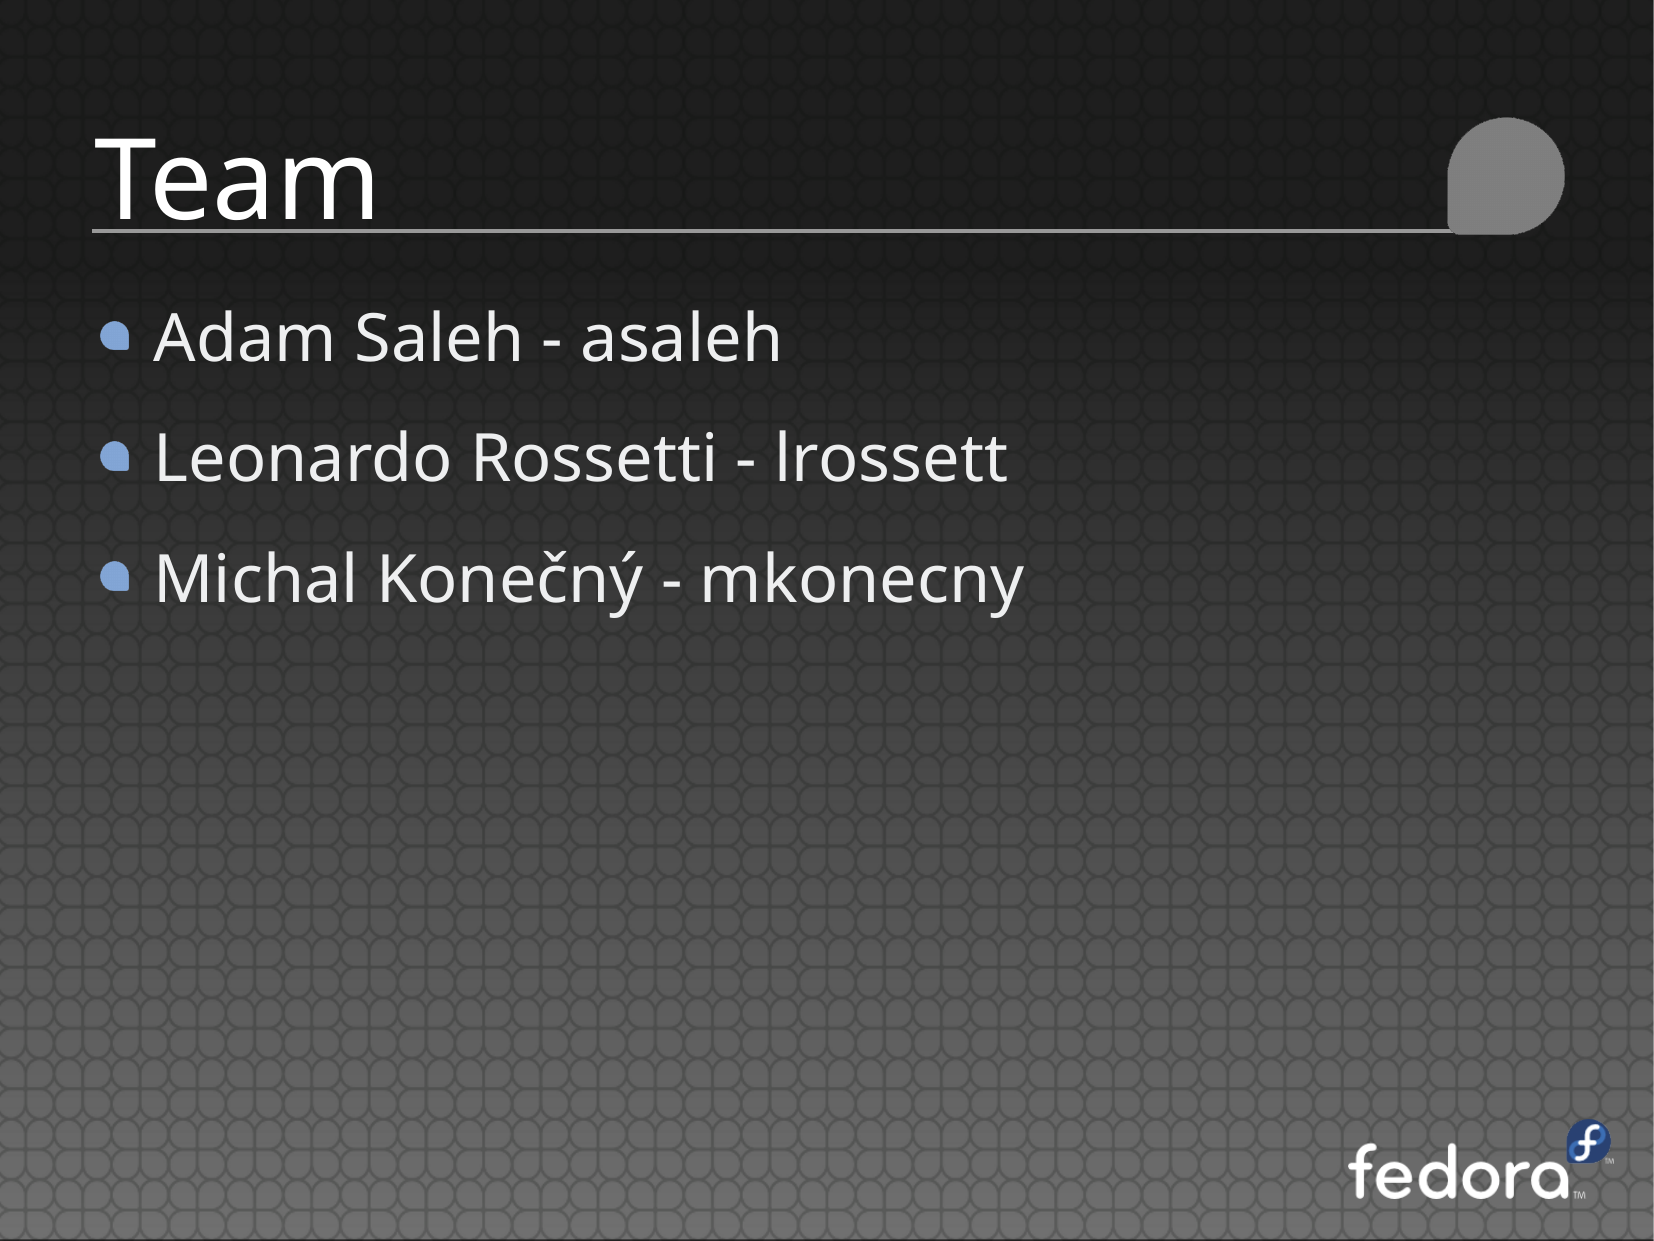

Team
# Adam Saleh - asaleh
Leonardo Rossetti - lrossett
Michal Konečný - mkonecny